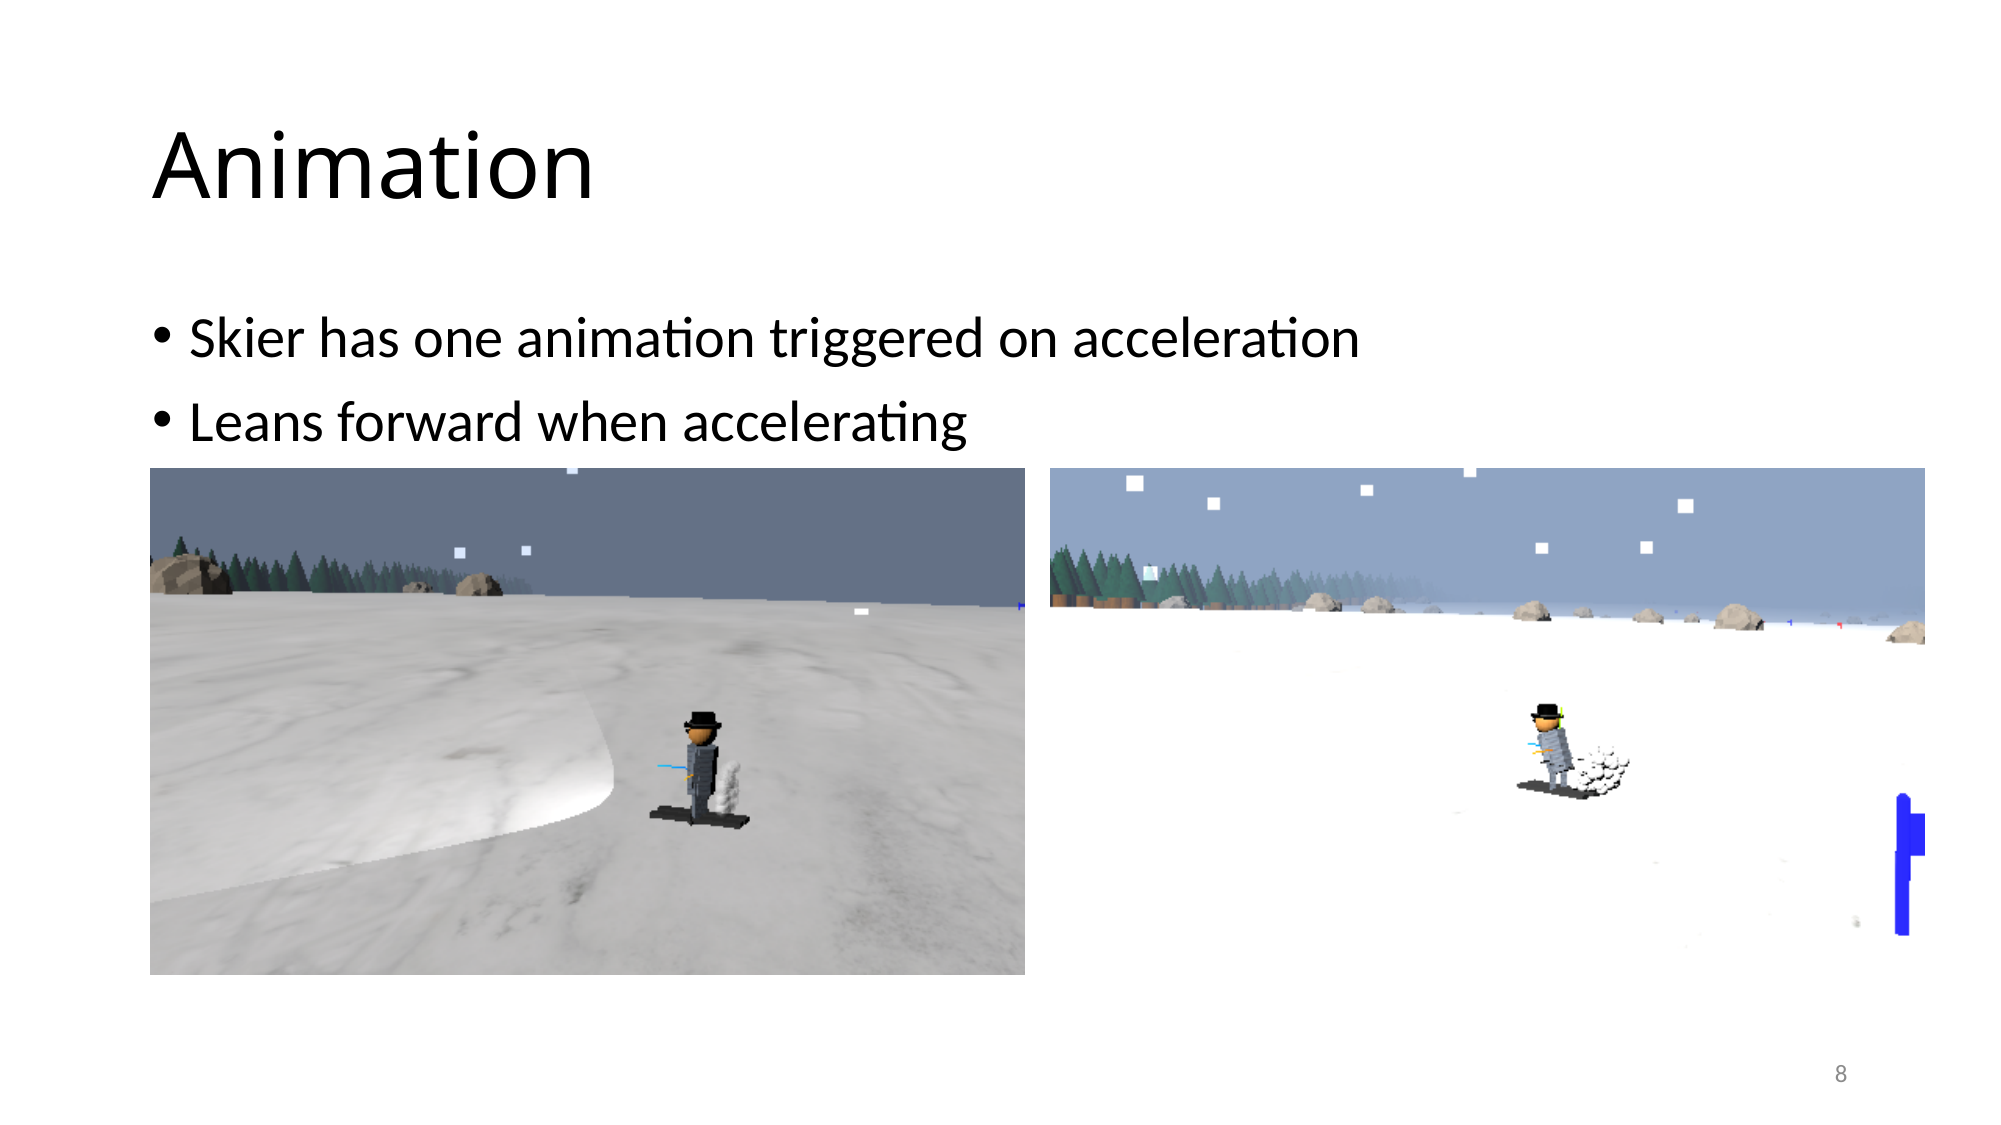

# Animation
Skier has one animation triggered on acceleration
Leans forward when accelerating
8